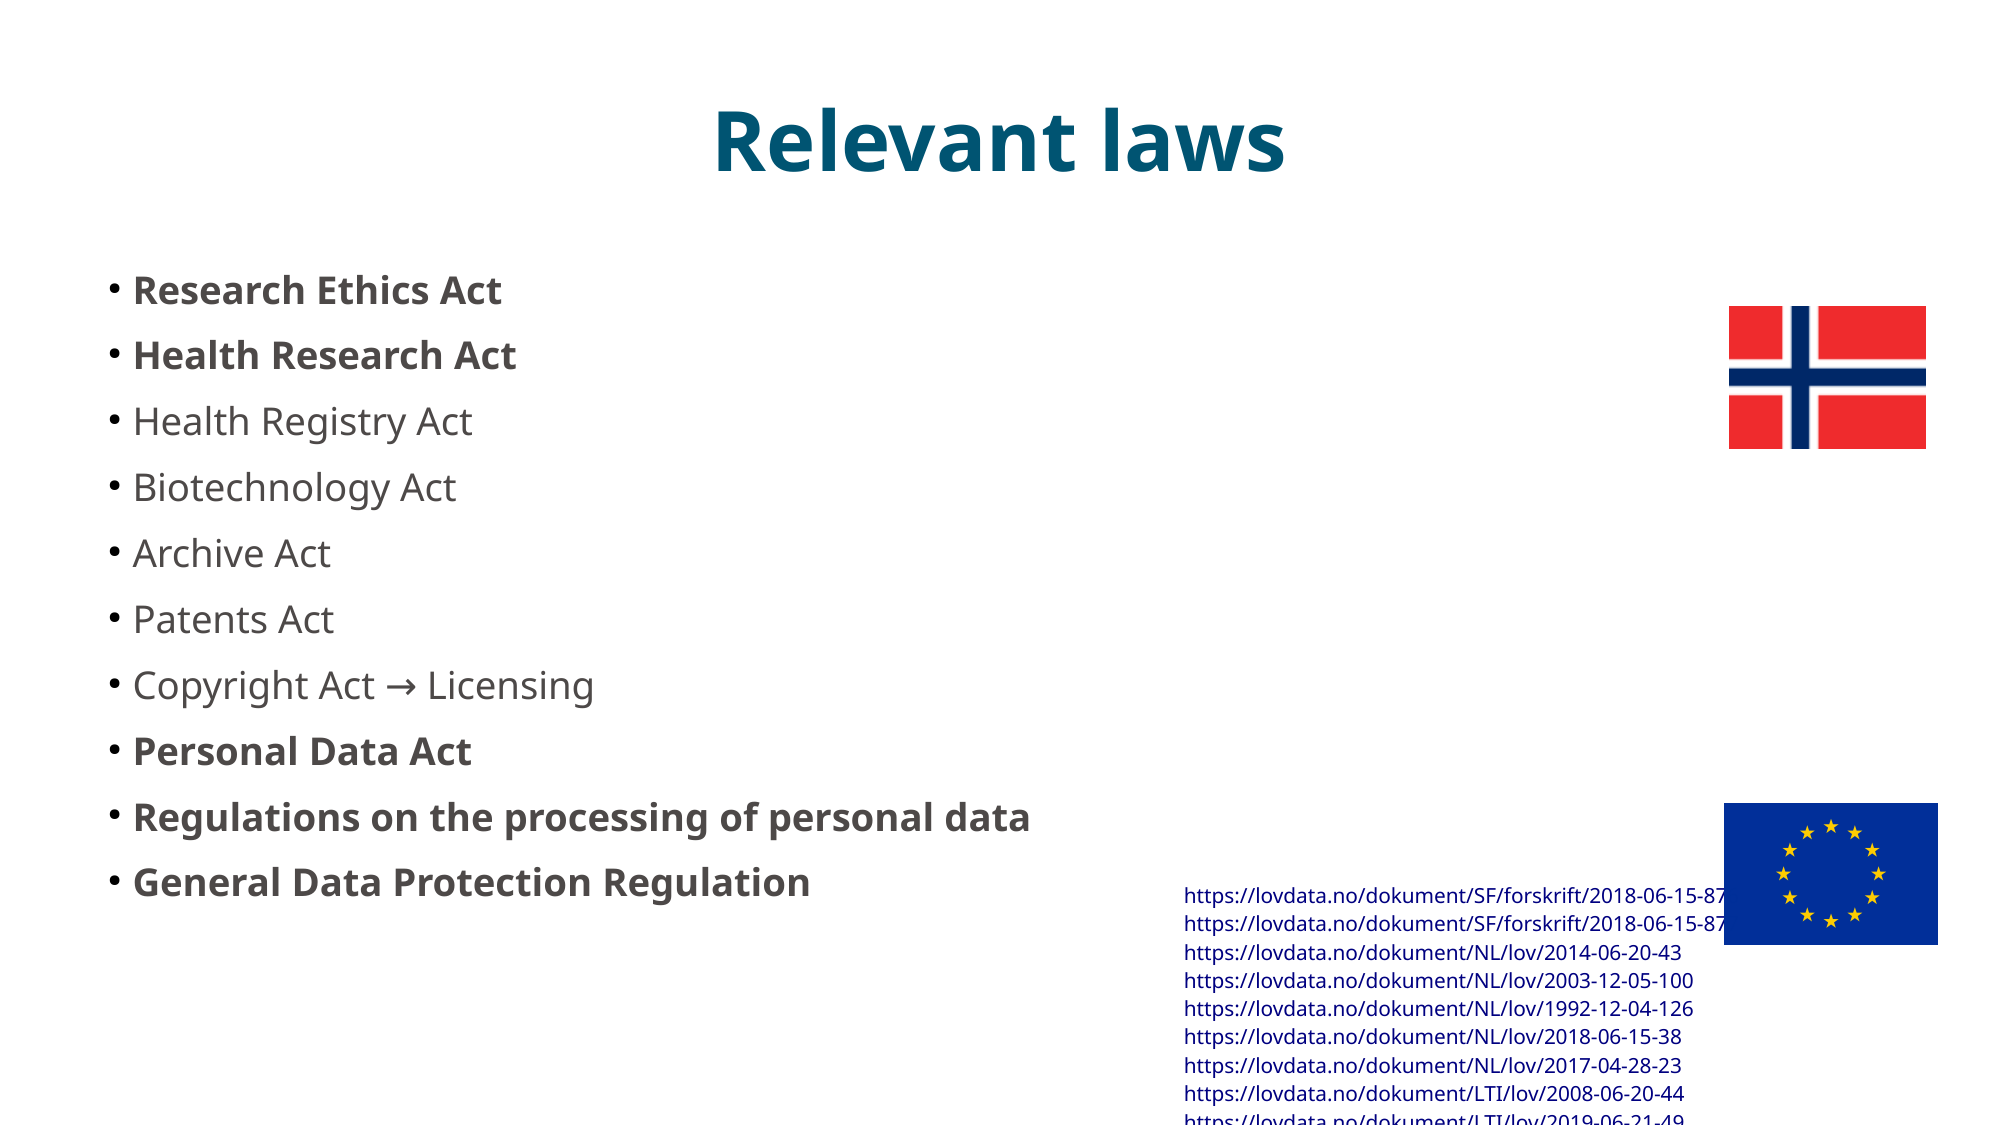

# Relevant laws
Research Ethics Act
Health Research Act
Health Registry Act
Biotechnology Act
Archive Act
Patents Act
Copyright Act → Licensing
Personal Data Act
Regulations on the processing of personal data
General Data Protection Regulation
https://lovdata.no/dokument/SF/forskrift/2018-06-15-876
https://lovdata.no/dokument/SF/forskrift/2018-06-15-877
https://lovdata.no/dokument/NL/lov/2014-06-20-43
https://lovdata.no/dokument/NL/lov/2003-12-05-100
https://lovdata.no/dokument/NL/lov/1992-12-04-126
https://lovdata.no/dokument/NL/lov/2018-06-15-38
https://lovdata.no/dokument/NL/lov/2017-04-28-23
https://lovdata.no/dokument/LTI/lov/2008-06-20-44
https://lovdata.no/dokument/LTI/lov/2019-06-21-49
https://lovdata.no/dokument/NL/lov/2018-06-15-40
https://eur-lex.europa.eu/legal-content/EN/TXT/PDF/?uri=OJ:L:2016:119:FULL